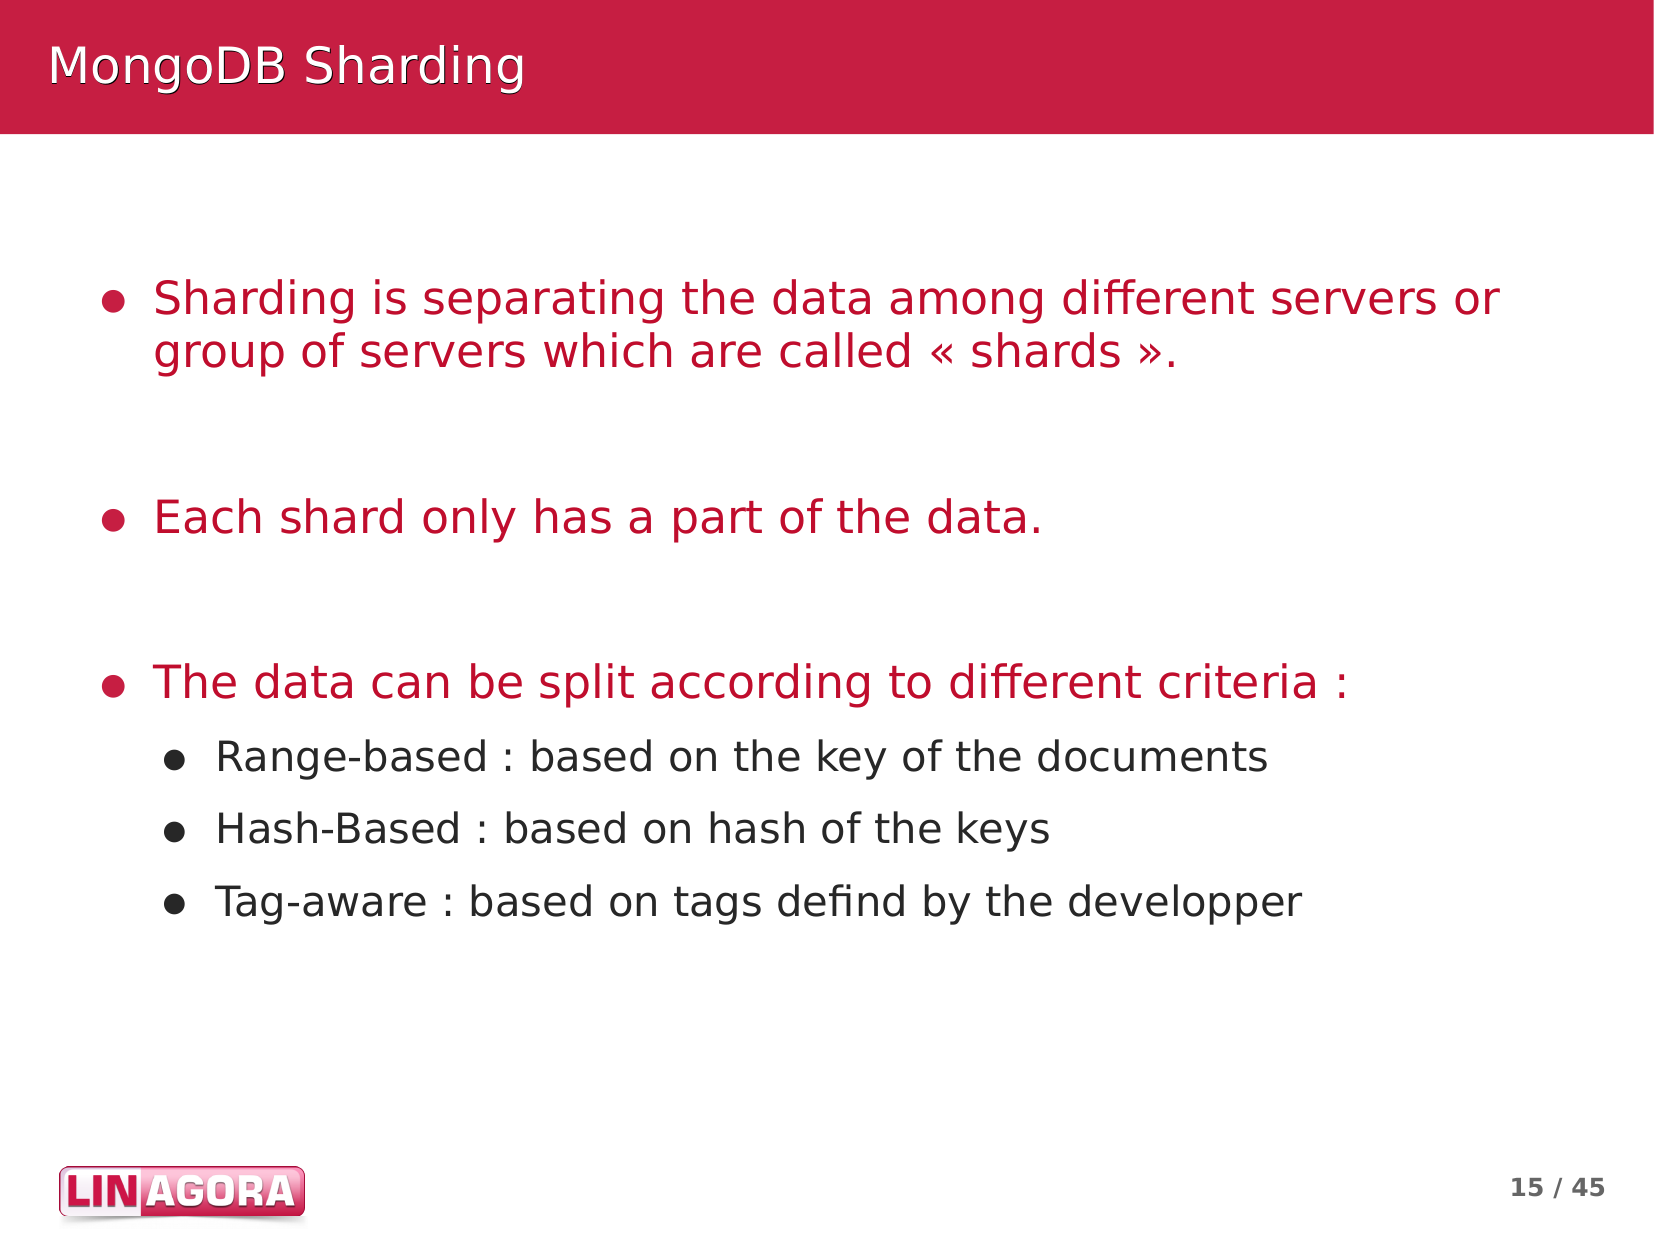

# MongoDB Sharding
Sharding is separating the data among different servers or group of servers which are called « shards ».
Each shard only has a part of the data.
The data can be split according to different criteria :
Range-based : based on the key of the documents
Hash-Based : based on hash of the keys
Tag-aware : based on tags defind by the developper